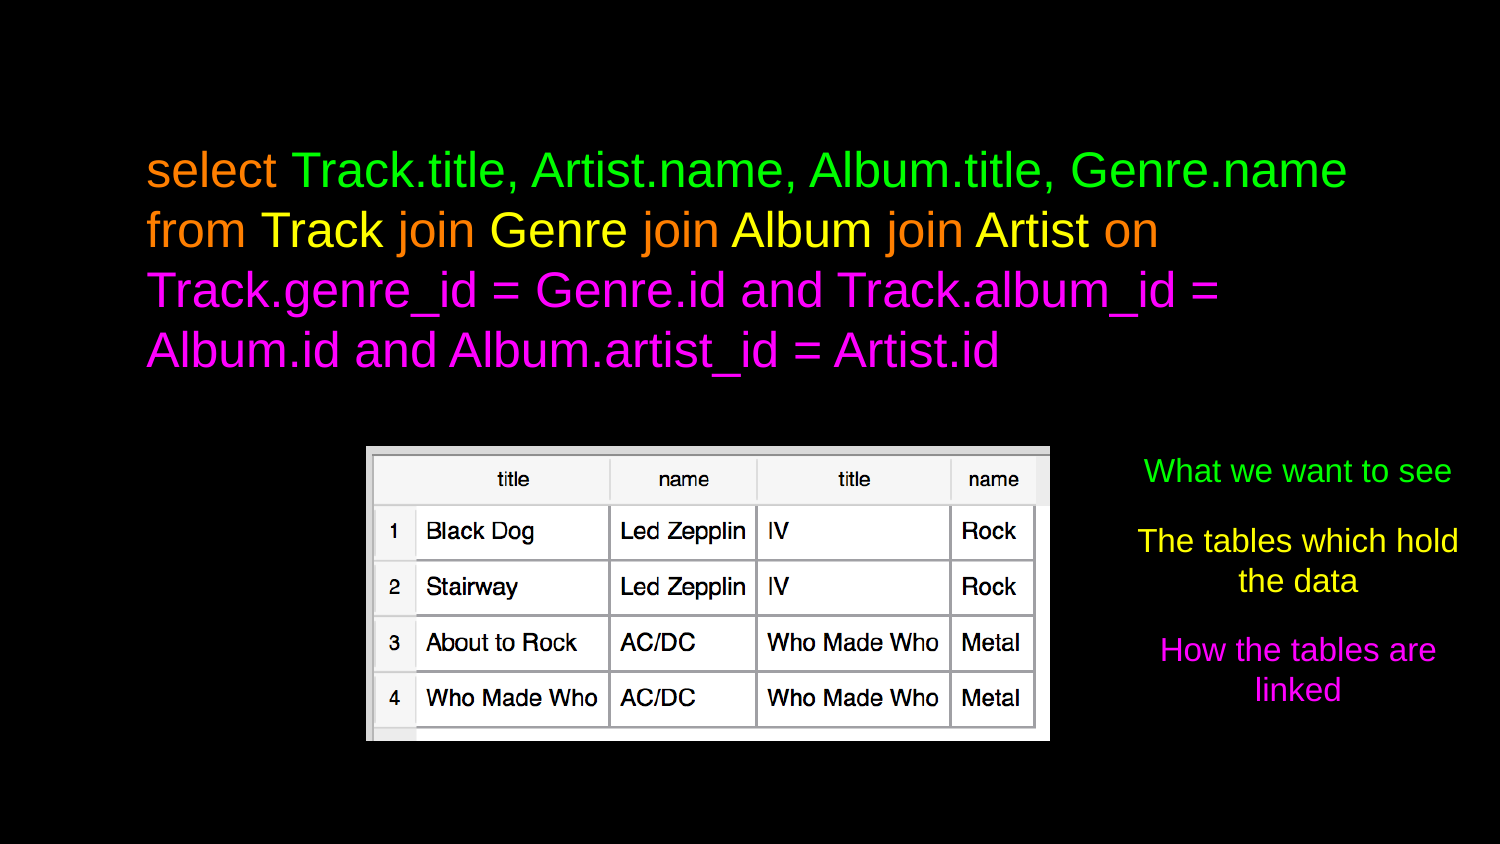

select Track.title, Artist.name, Album.title, Genre.name from Track join Genre join Album join Artist on Track.genre_id = Genre.id and Track.album_id = Album.id and Album.artist_id = Artist.id
What we want to see
The tables which hold the data
How the tables are linked